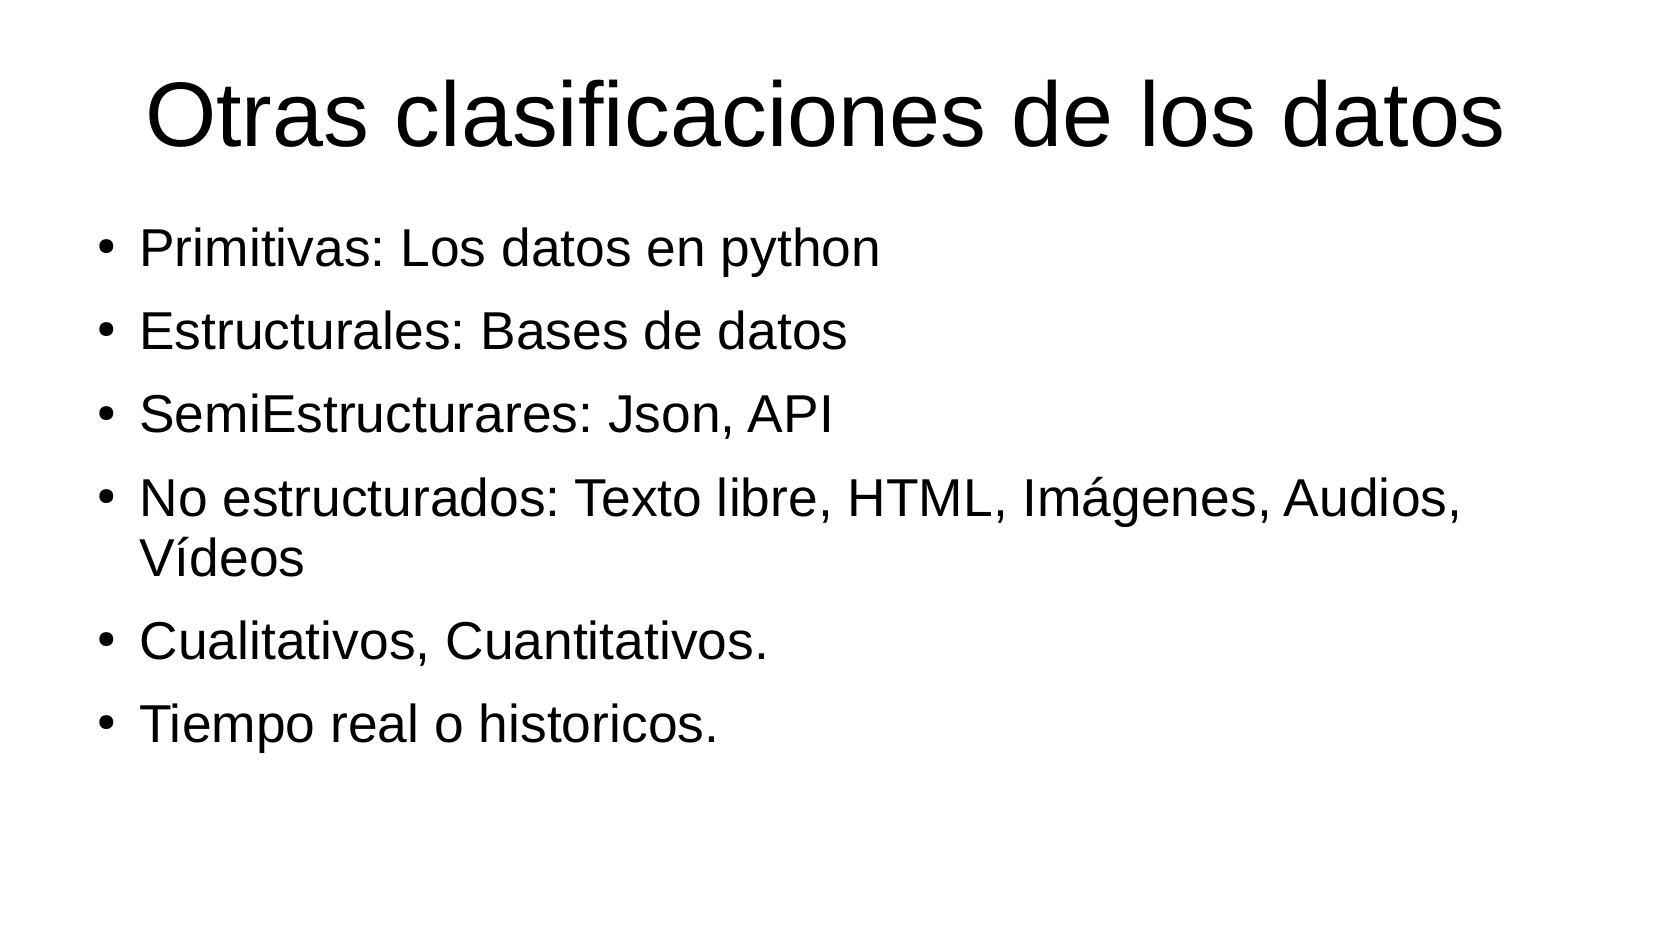

# Otras clasificaciones de los datos
Primitivas: Los datos en python
Estructurales: Bases de datos
SemiEstructurares: Json, API
No estructurados: Texto libre, HTML, Imágenes, Audios, Vídeos
Cualitativos, Cuantitativos.
Tiempo real o historicos.